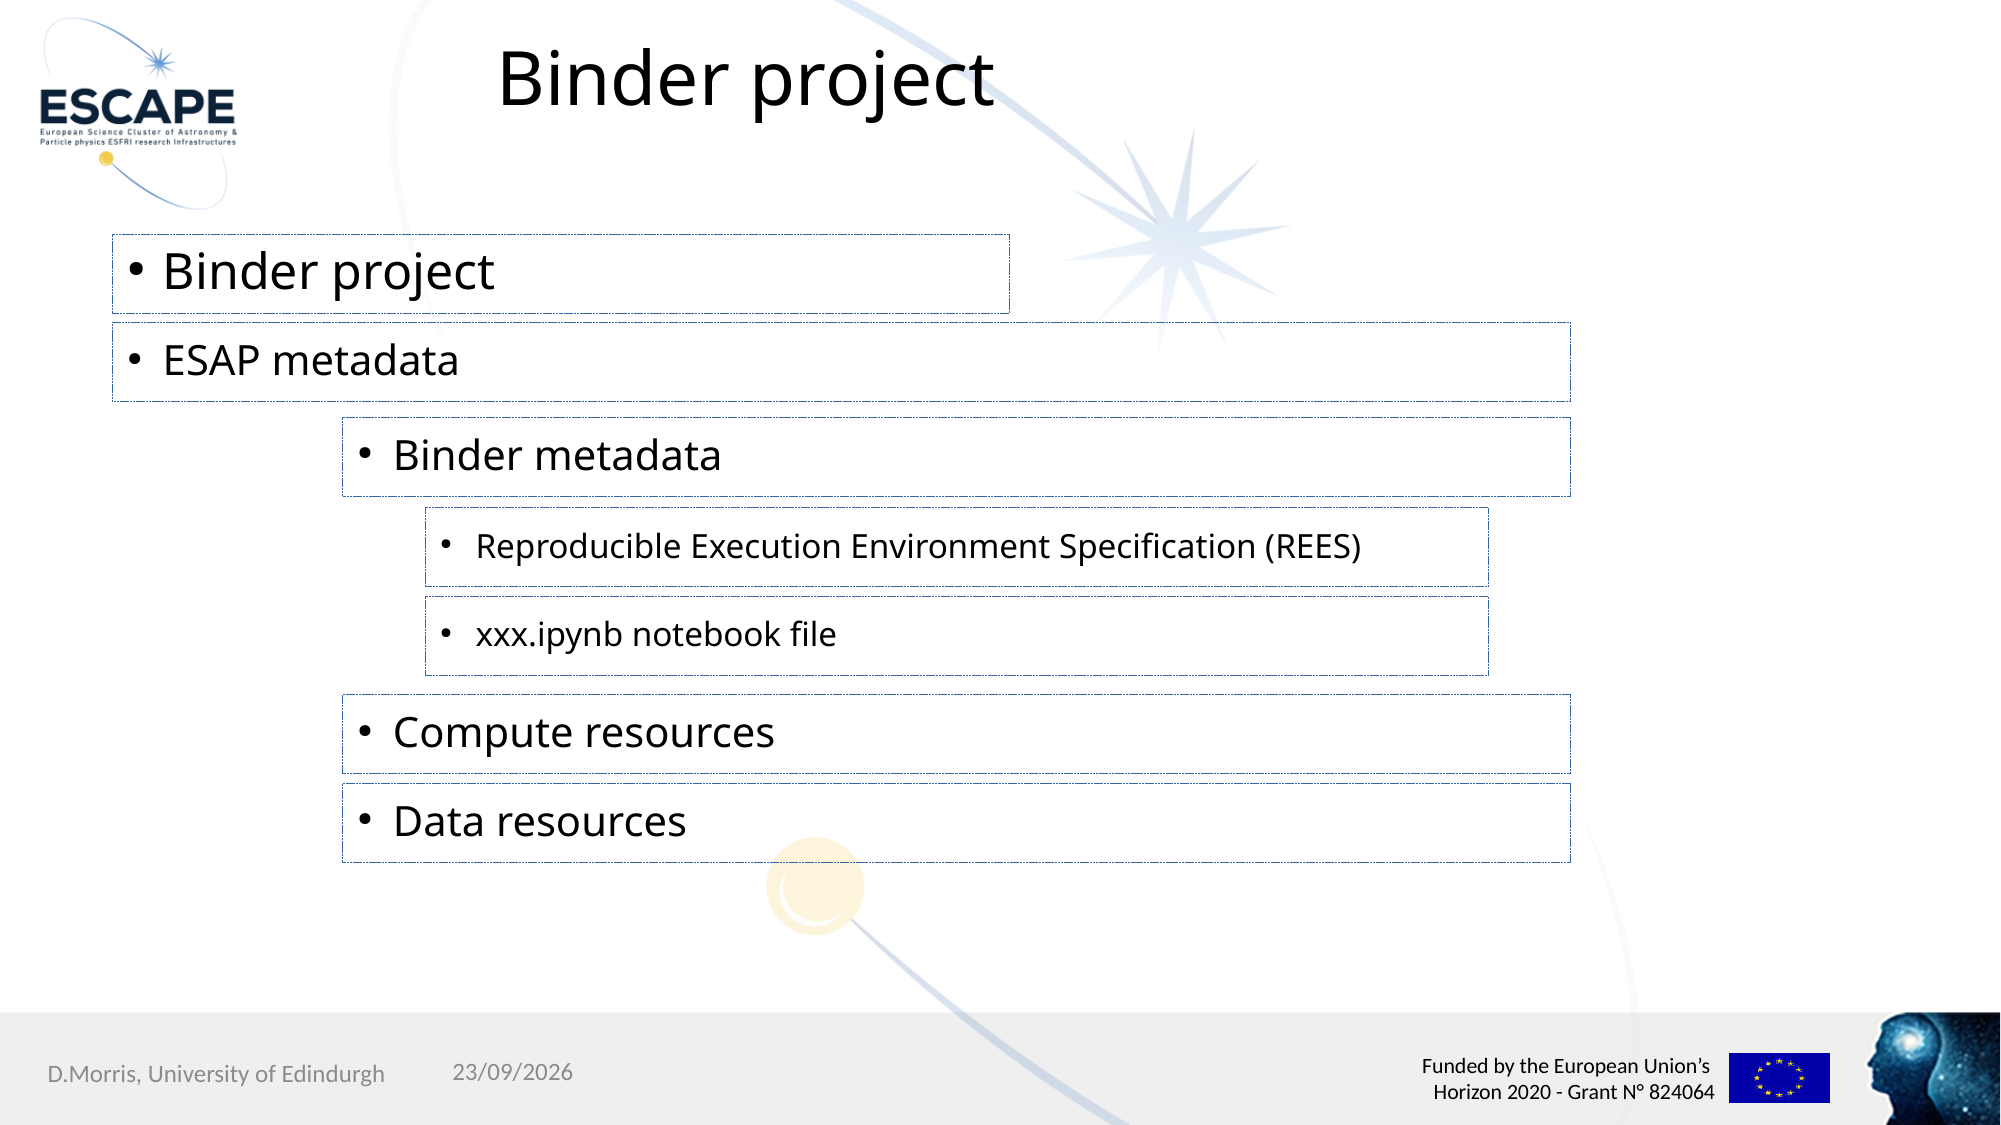

# Binder project
Binder project
ESAP metadata
Binder metadata
Reproducible Execution Environment Specification (REES)
xxx.ipynb notebook file
Compute resources
Data resources
D.Morris, University of Edindurgh